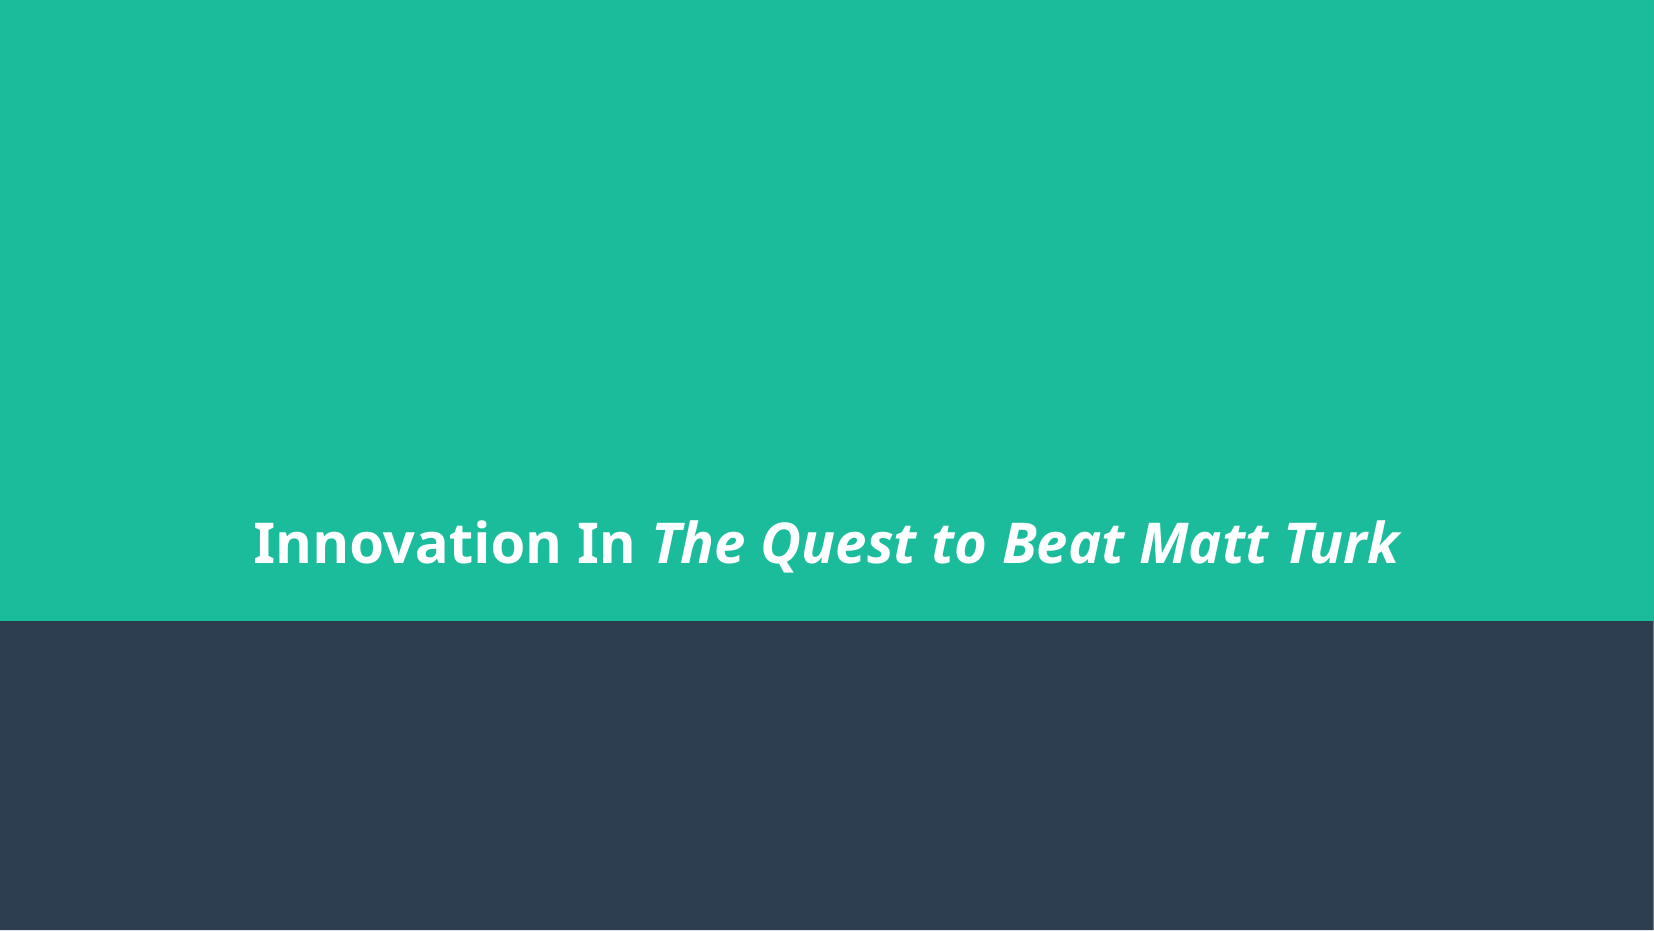

# Innovation In The Quest to Beat Matt Turk